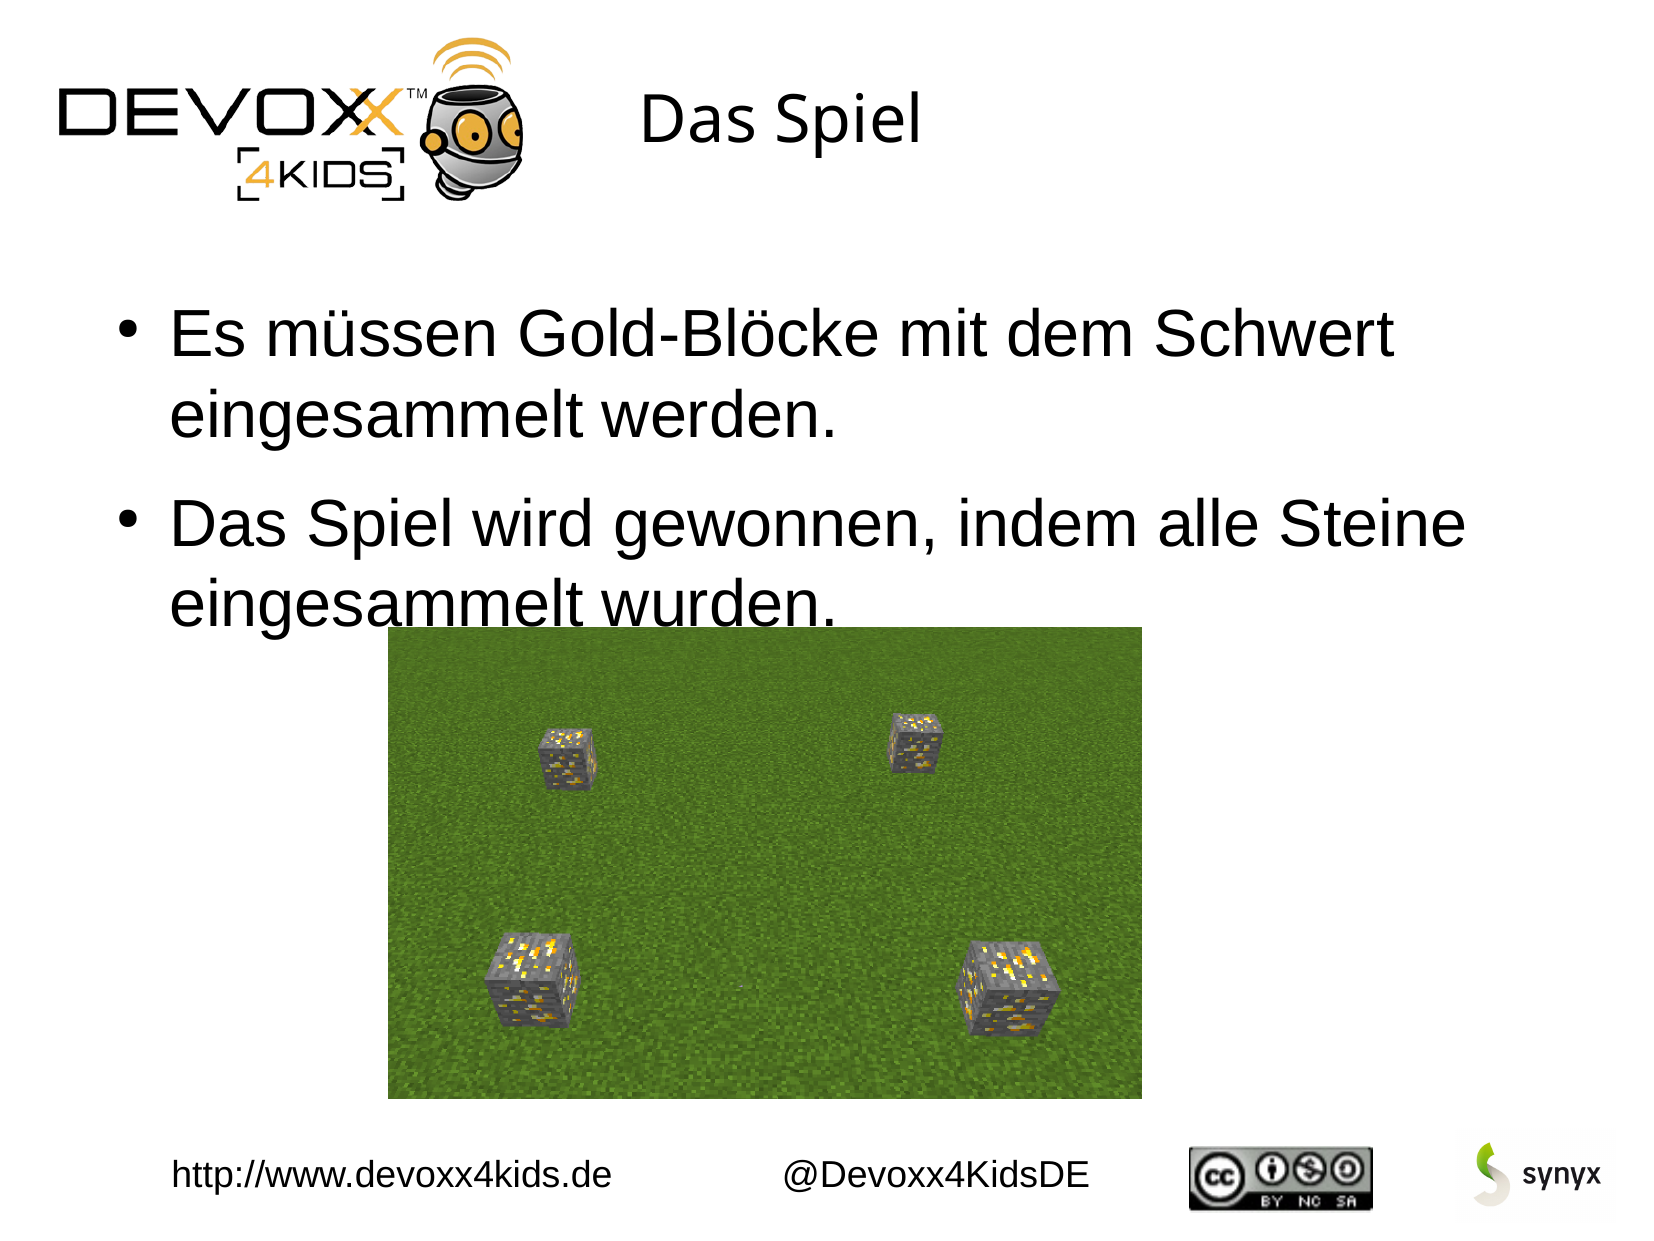

#
Das Spiel
Es müssen Gold-Blöcke mit dem Schwert eingesammelt werden.
Das Spiel wird gewonnen, indem alle Steine eingesammelt wurden.